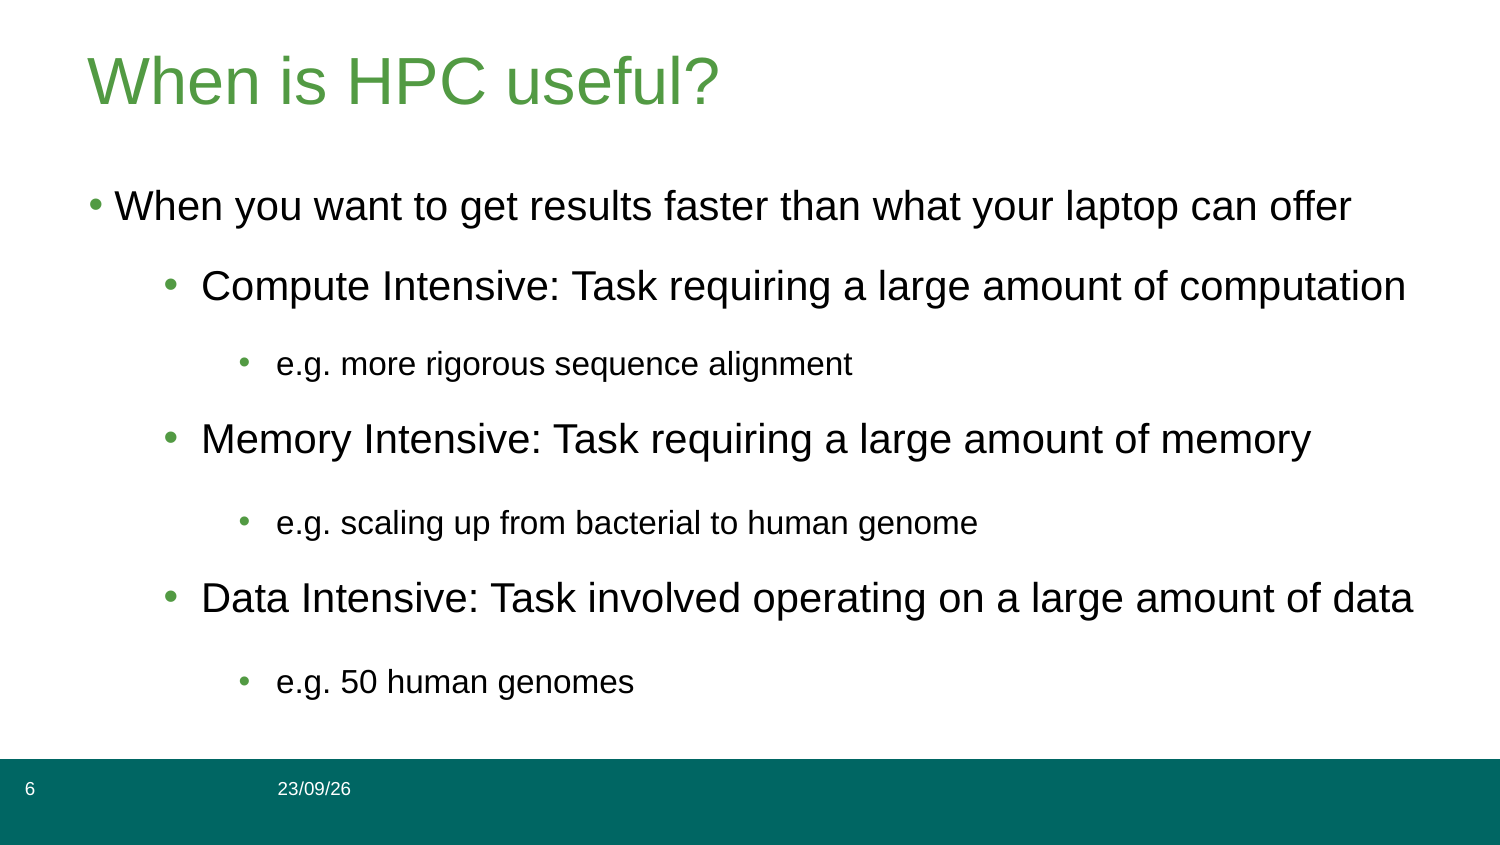

# When is HPC useful?
 When you want to get results faster than what your laptop can offer
Compute Intensive: Task requiring a large amount of computation
e.g. more rigorous sequence alignment
Memory Intensive: Task requiring a large amount of memory
e.g. scaling up from bacterial to human genome
Data Intensive: Task involved operating on a large amount of data
e.g. 50 human genomes